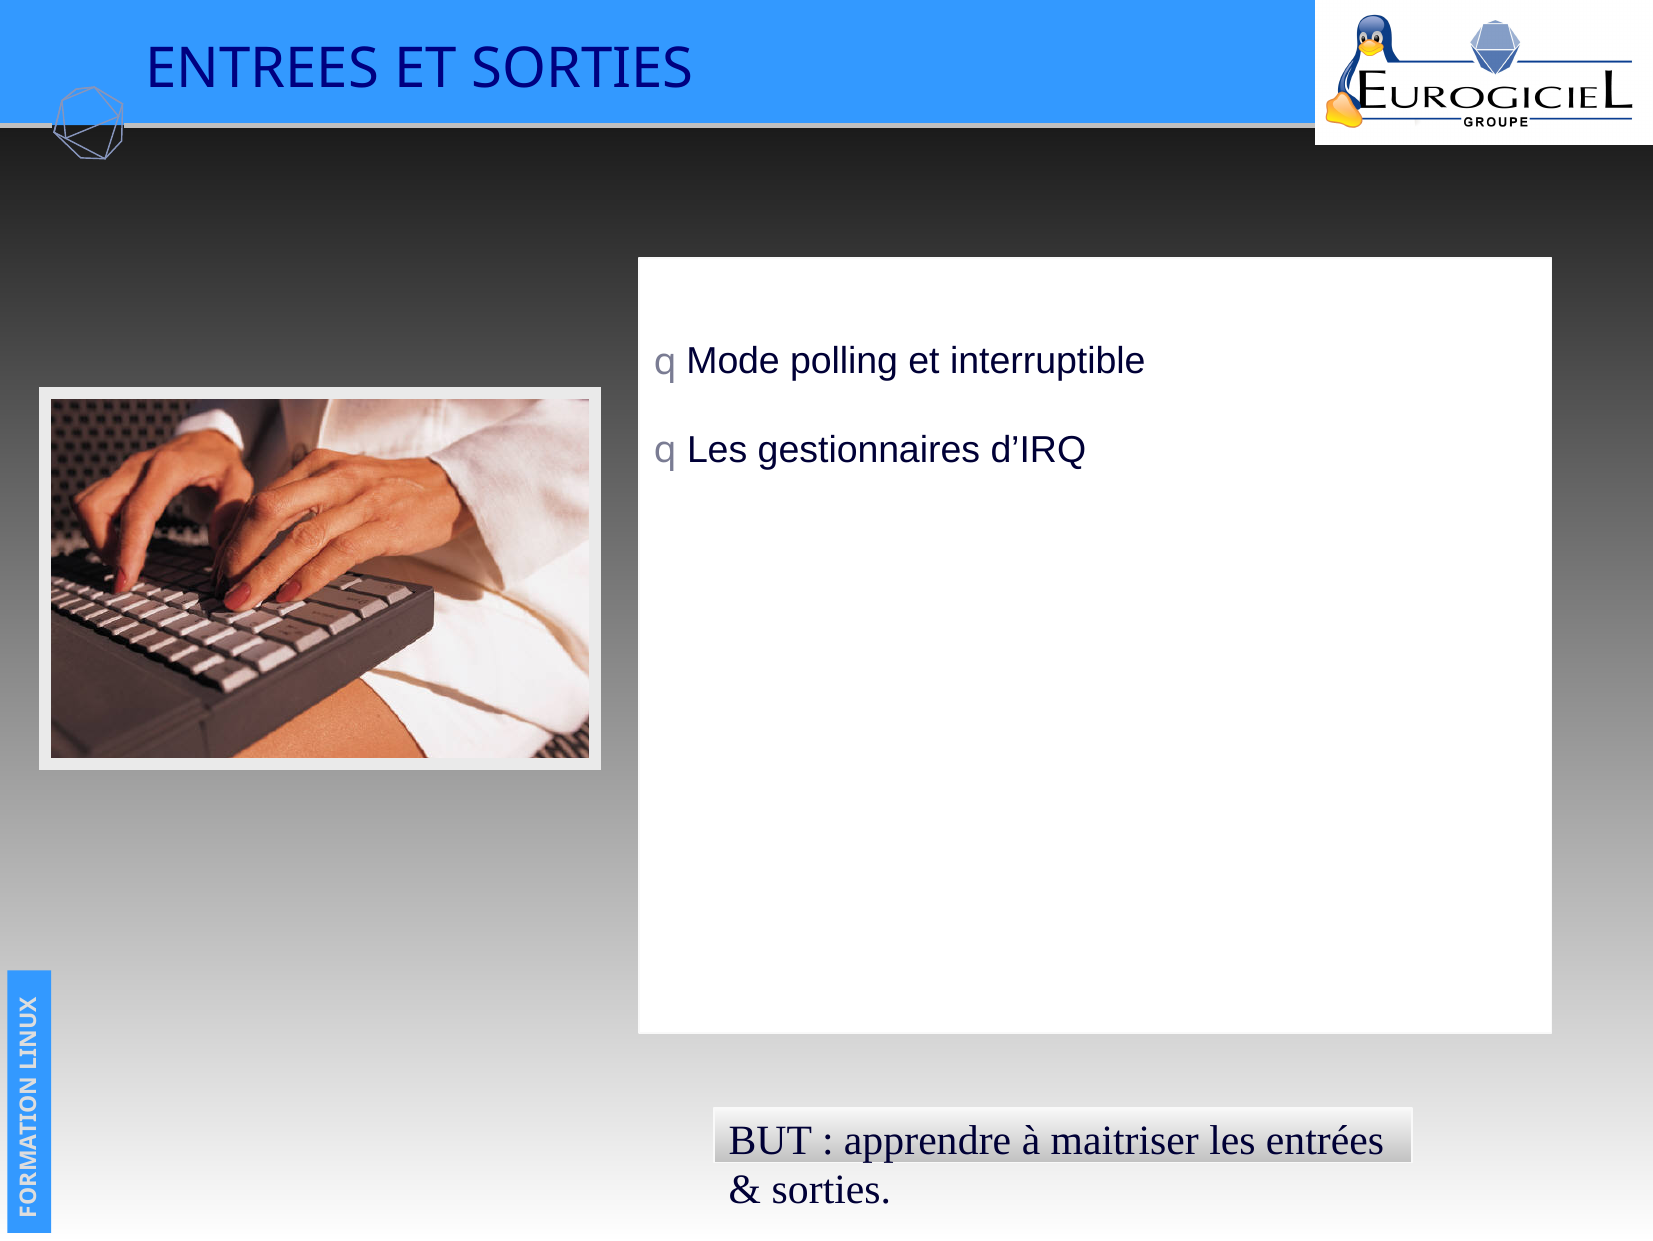

# ENTREES ET SORTIES
 Mode polling et interruptible
 Les gestionnaires d’IRQ
BUT : apprendre à maitriser les entrées & sorties.